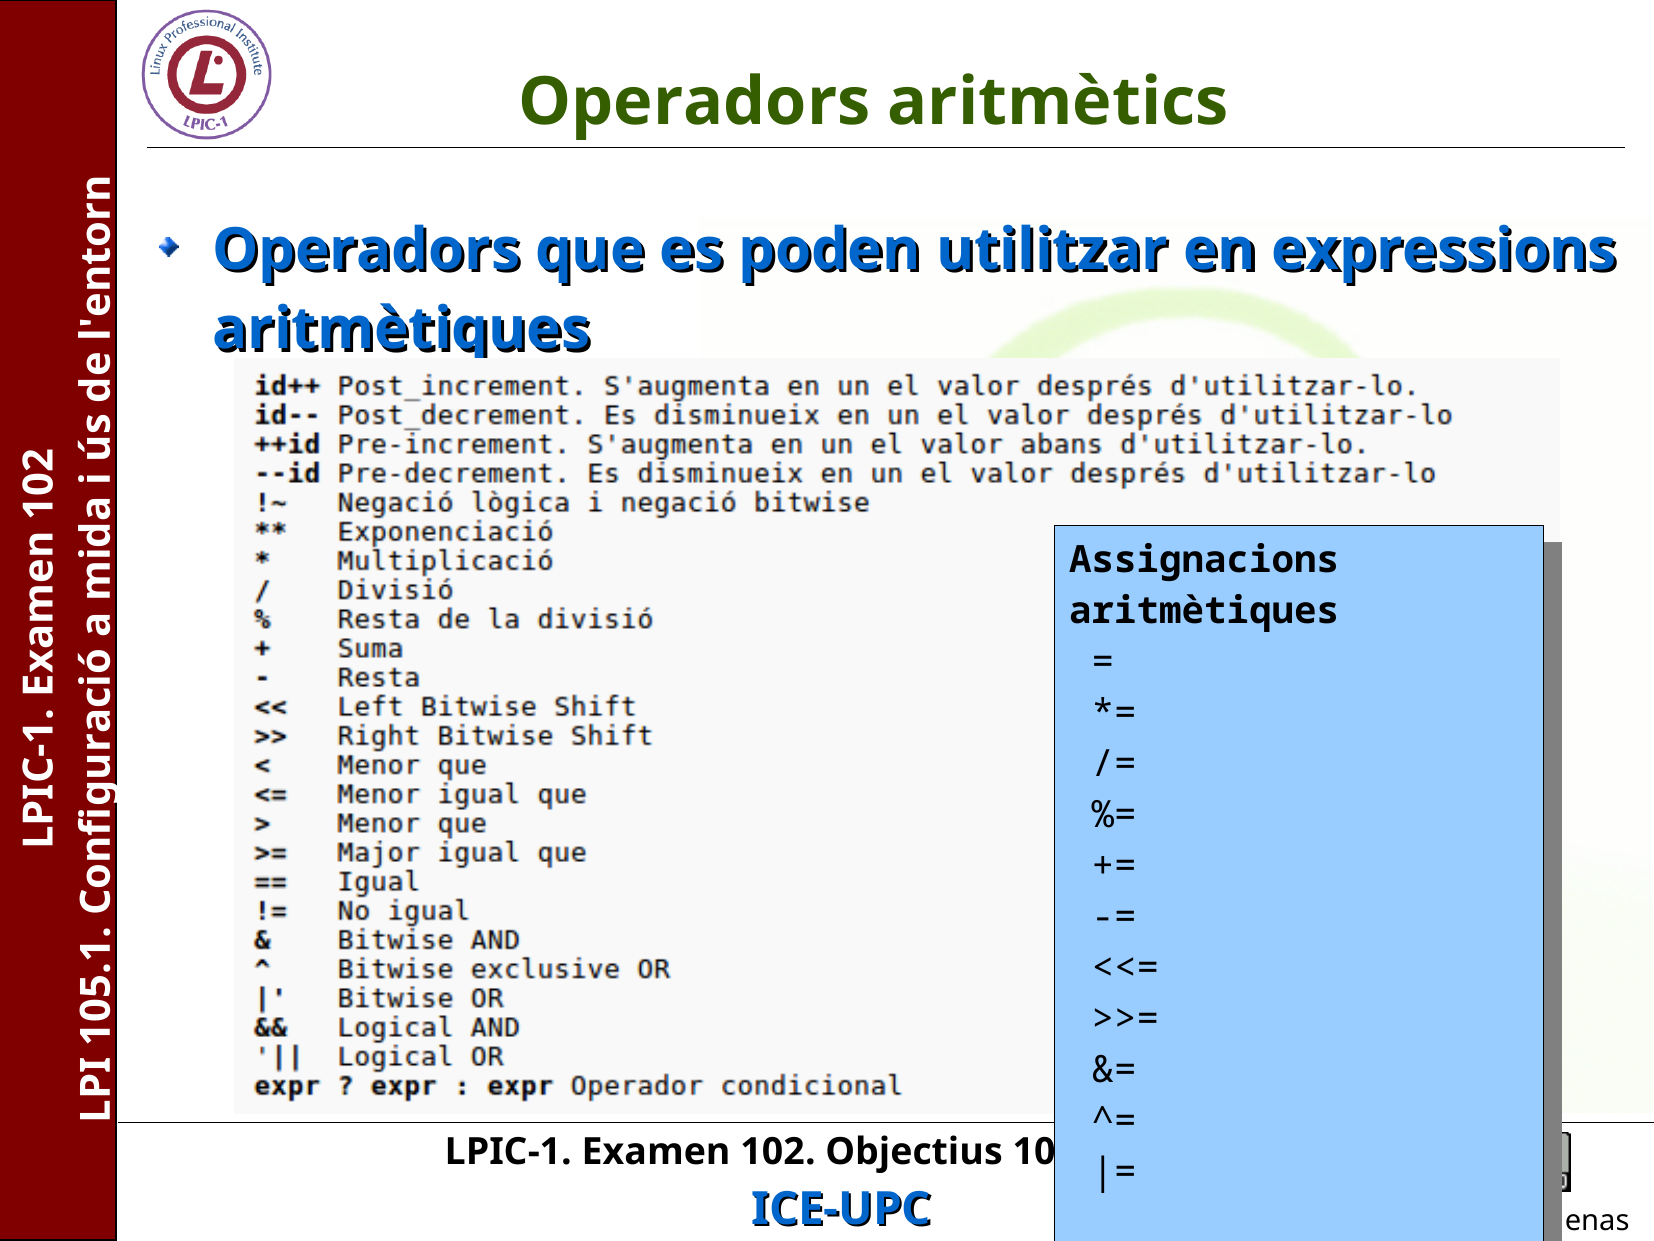

# Operadors aritmètics
Operadors que es poden utilitzar en expressions aritmètiques
Assignacions aritmètiques
 =
 *=
 /=
 %=
 +=
 -=
 <<=
 >>=
 &=
 ^=
 |=